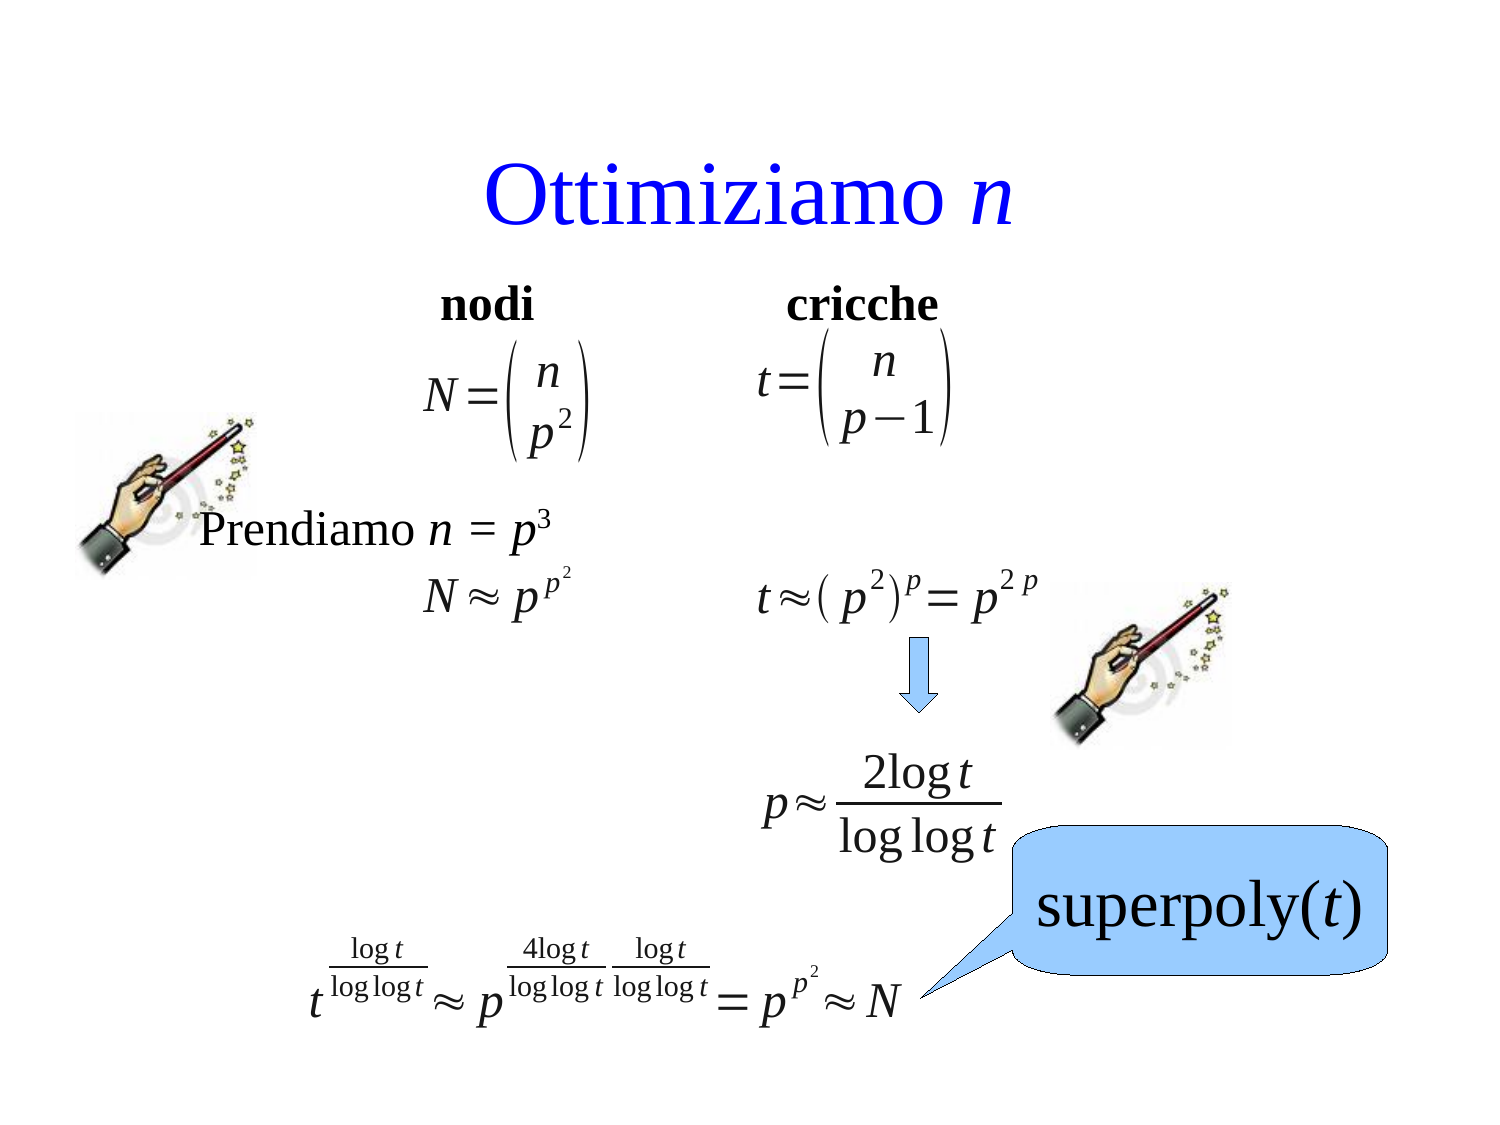

# Ottimiziamo n
nodi
cricche
Prendiamo n = p3
superpoly(t)